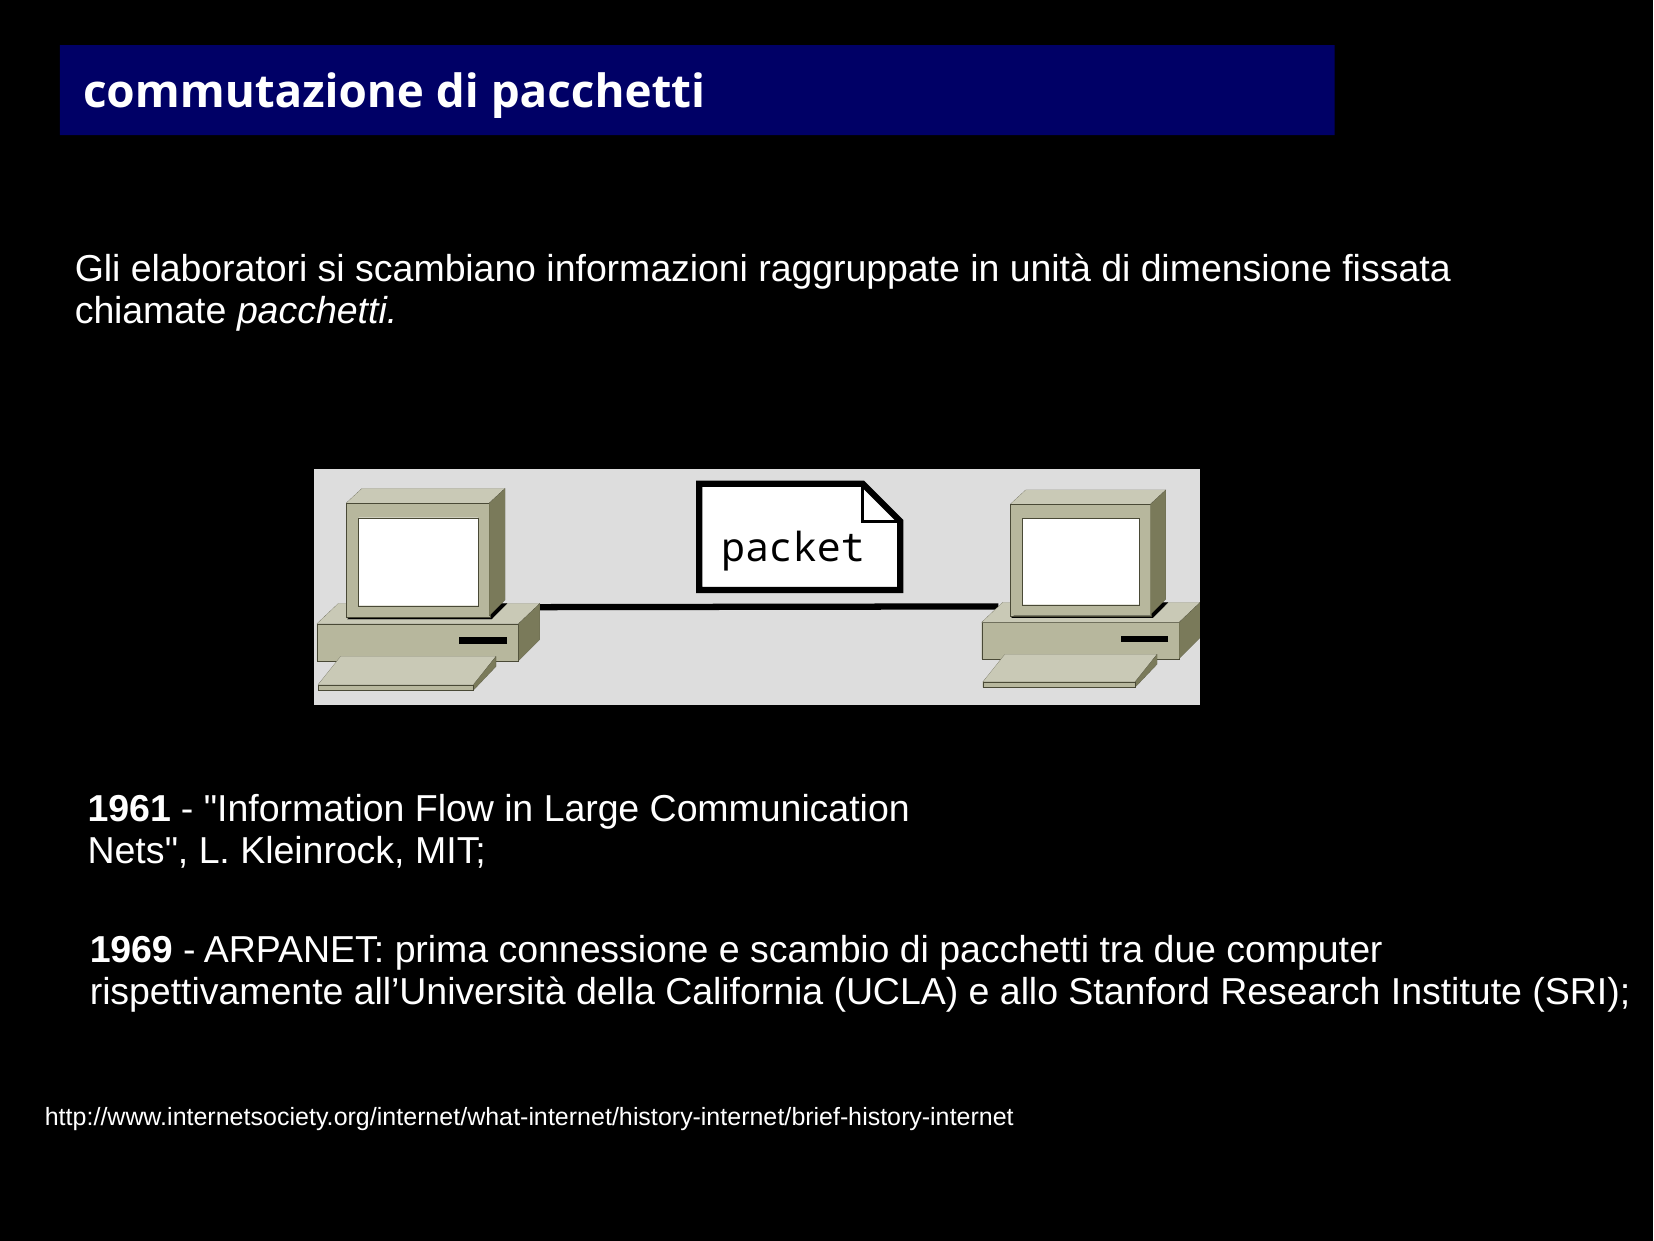

# commutazione di pacchetti
Gli elaboratori si scambiano informazioni raggruppate in unità di dimensione fissata chiamate pacchetti.
1961 - "Information Flow in Large Communication Nets", L. Kleinrock, MIT;
1969 - ARPANET: prima connessione e scambio di pacchetti tra due computer
rispettivamente all’Università della California (UCLA) e allo Stanford Research Institute (SRI);
http://www.internetsociety.org/internet/what-internet/history-internet/brief-history-internet